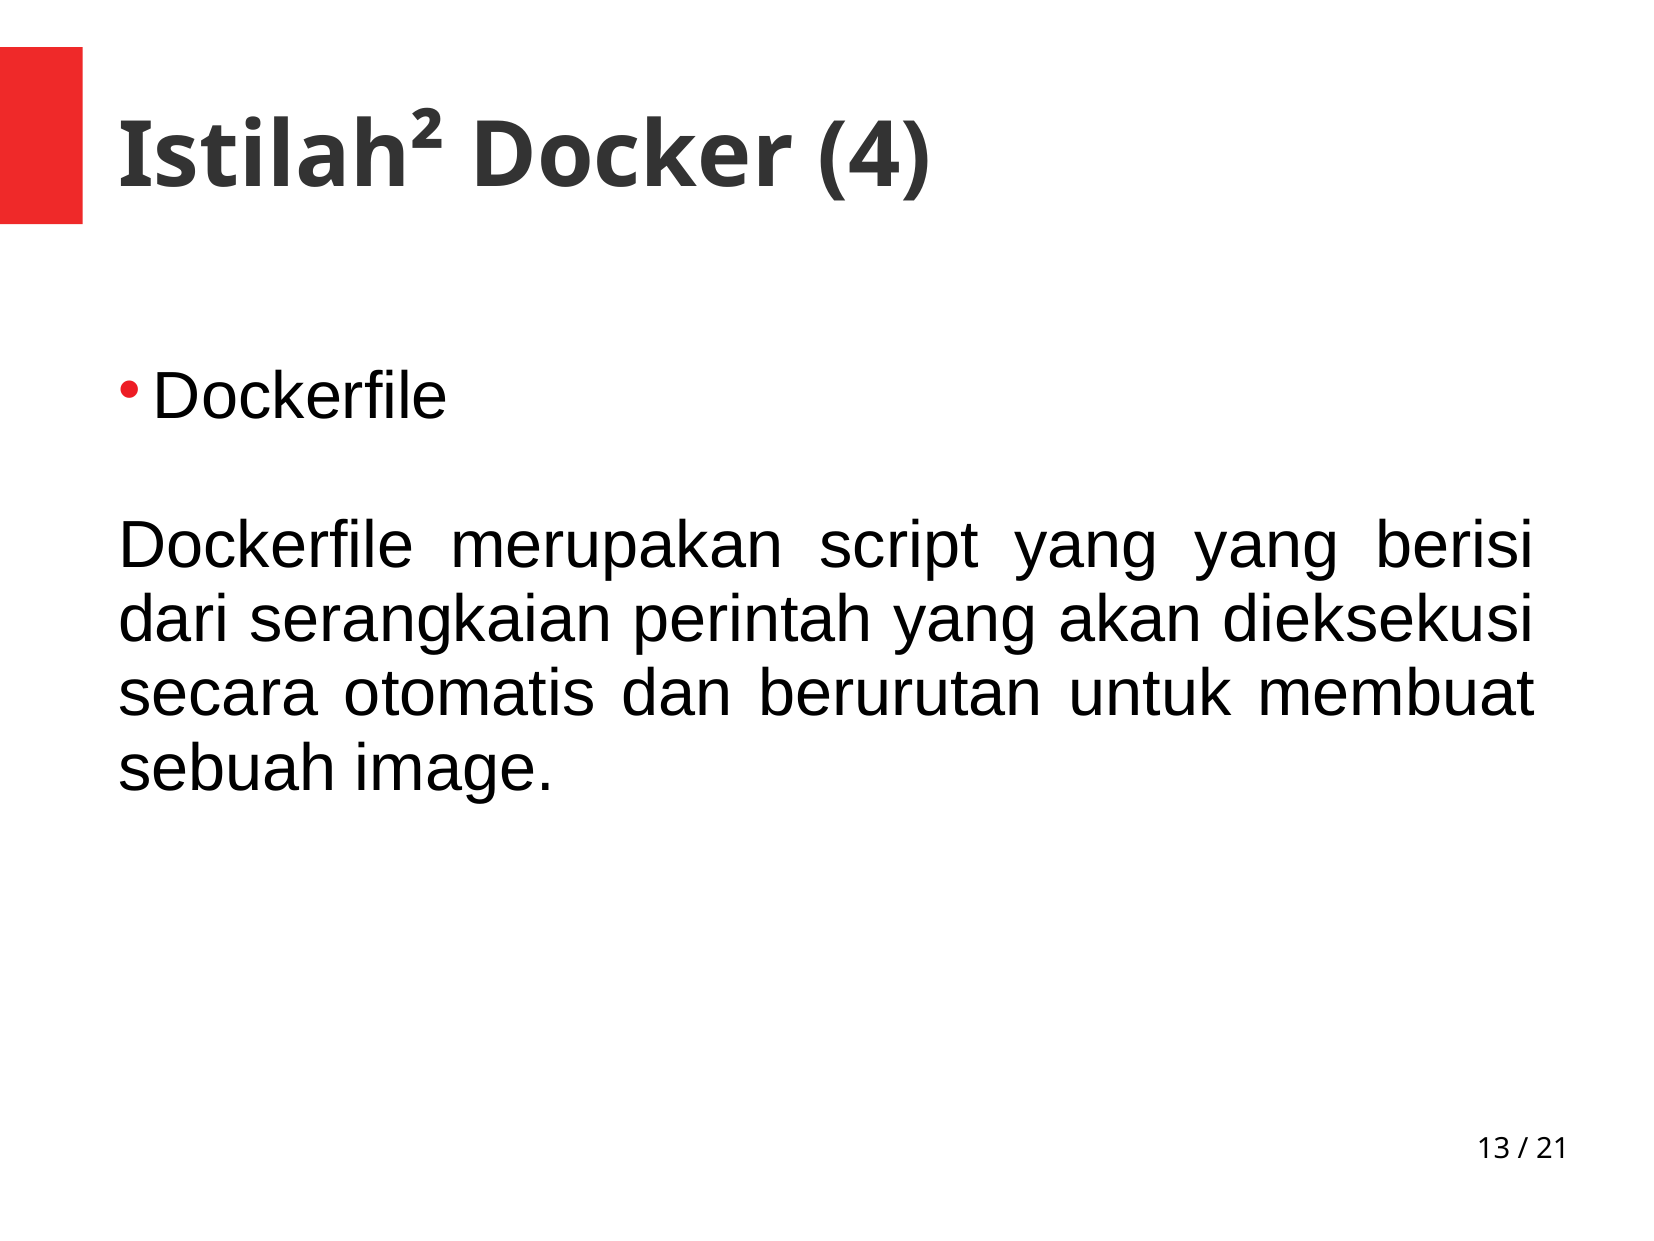

# Istilah² Docker (4)
Dockerfile
Dockerfile merupakan script yang yang berisi dari serangkaian perintah yang akan dieksekusi secara otomatis dan berurutan untuk membuat sebuah image.
13